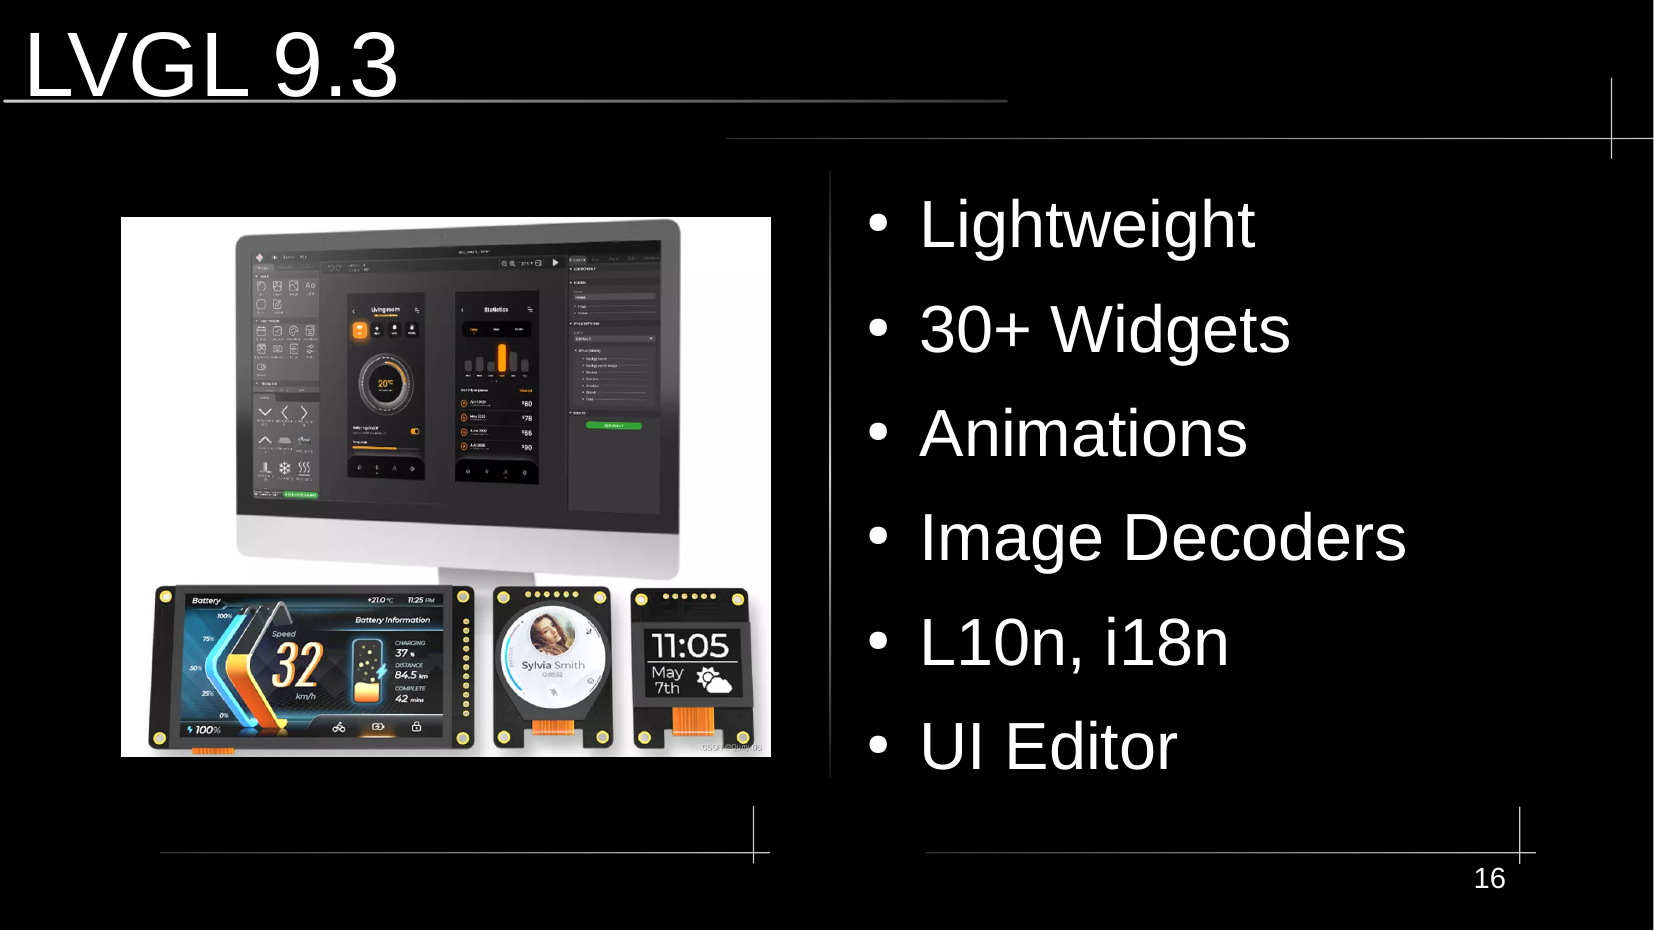

# LVGL 9.3
Lightweight
30+ Widgets
Animations
Image Decoders
L10n, i18n
UI Editor
16